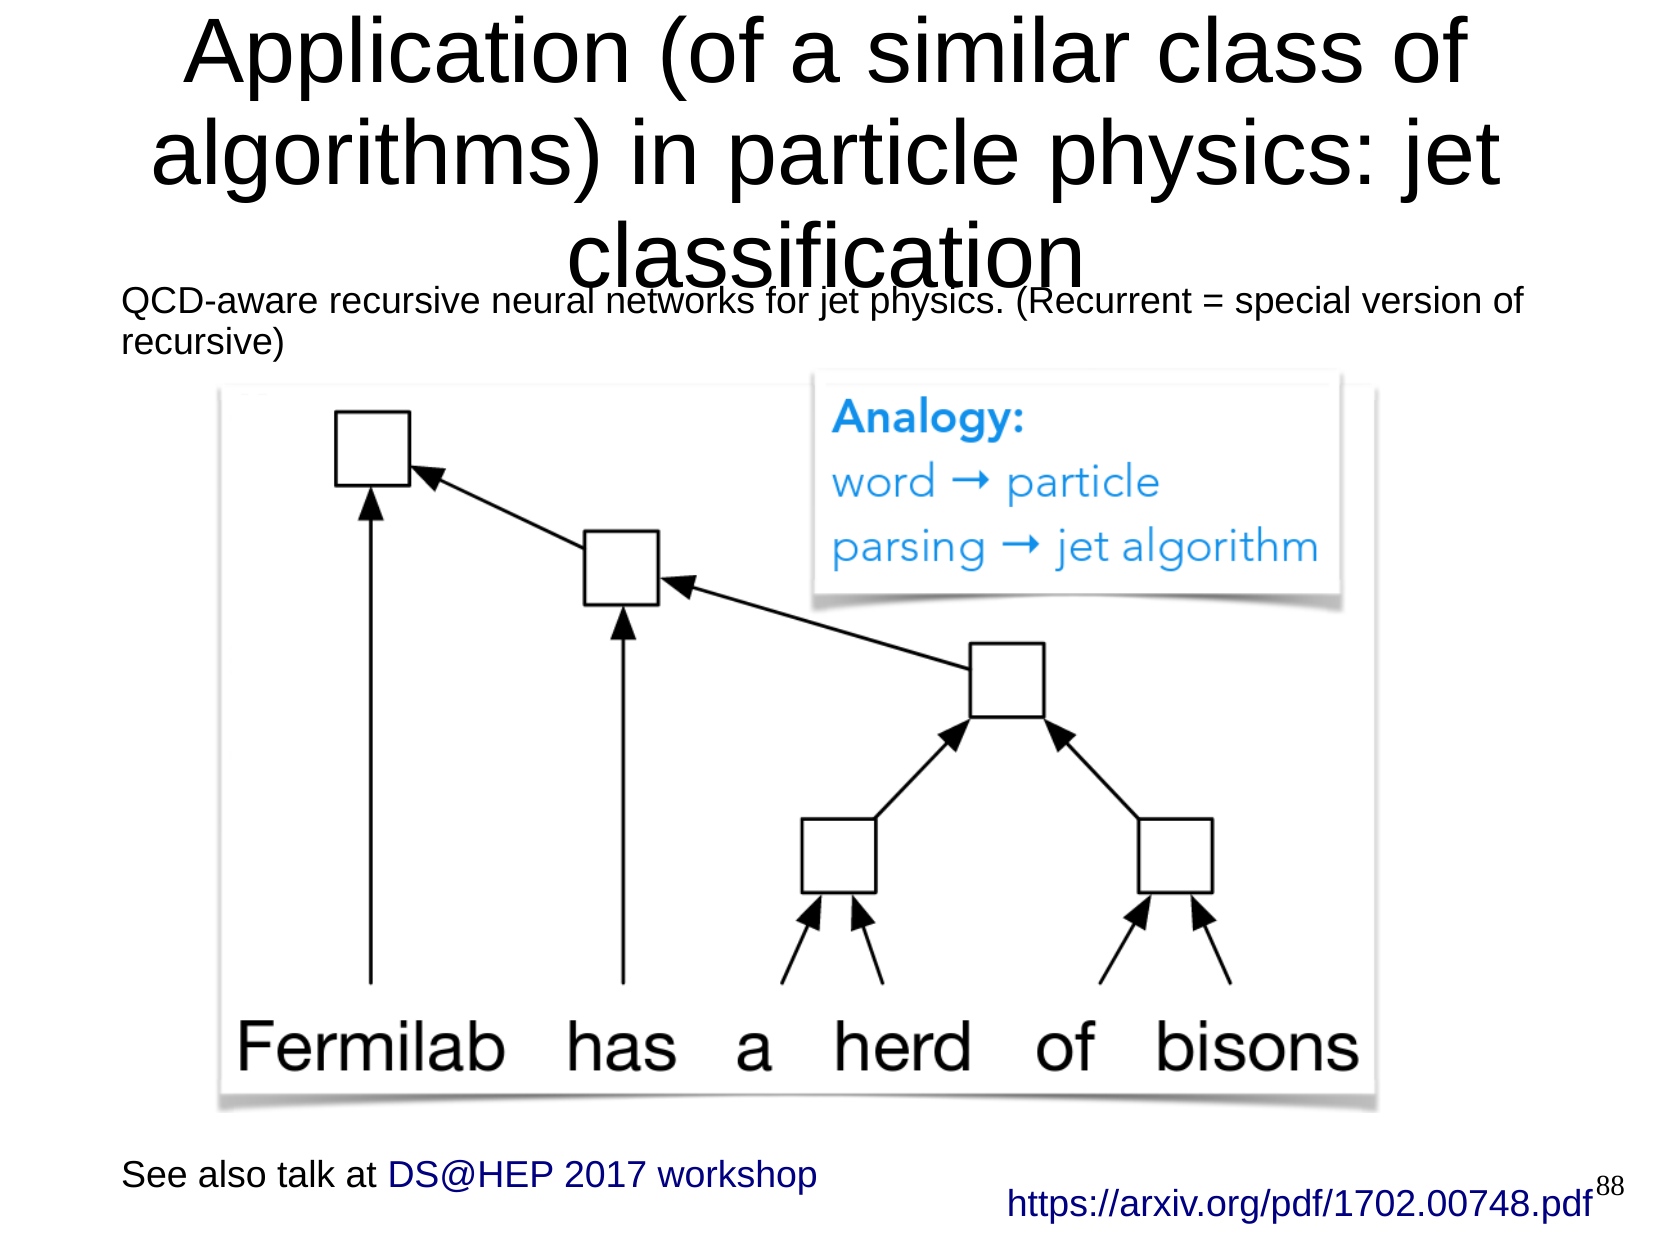

# Application (of a similar class of algorithms) in particle physics: jet classification
QCD-aware recursive neural networks for jet physics. (Recurrent = special version of recursive)
See also talk at DS@HEP 2017 workshop
88
https://arxiv.org/pdf/1702.00748.pdf